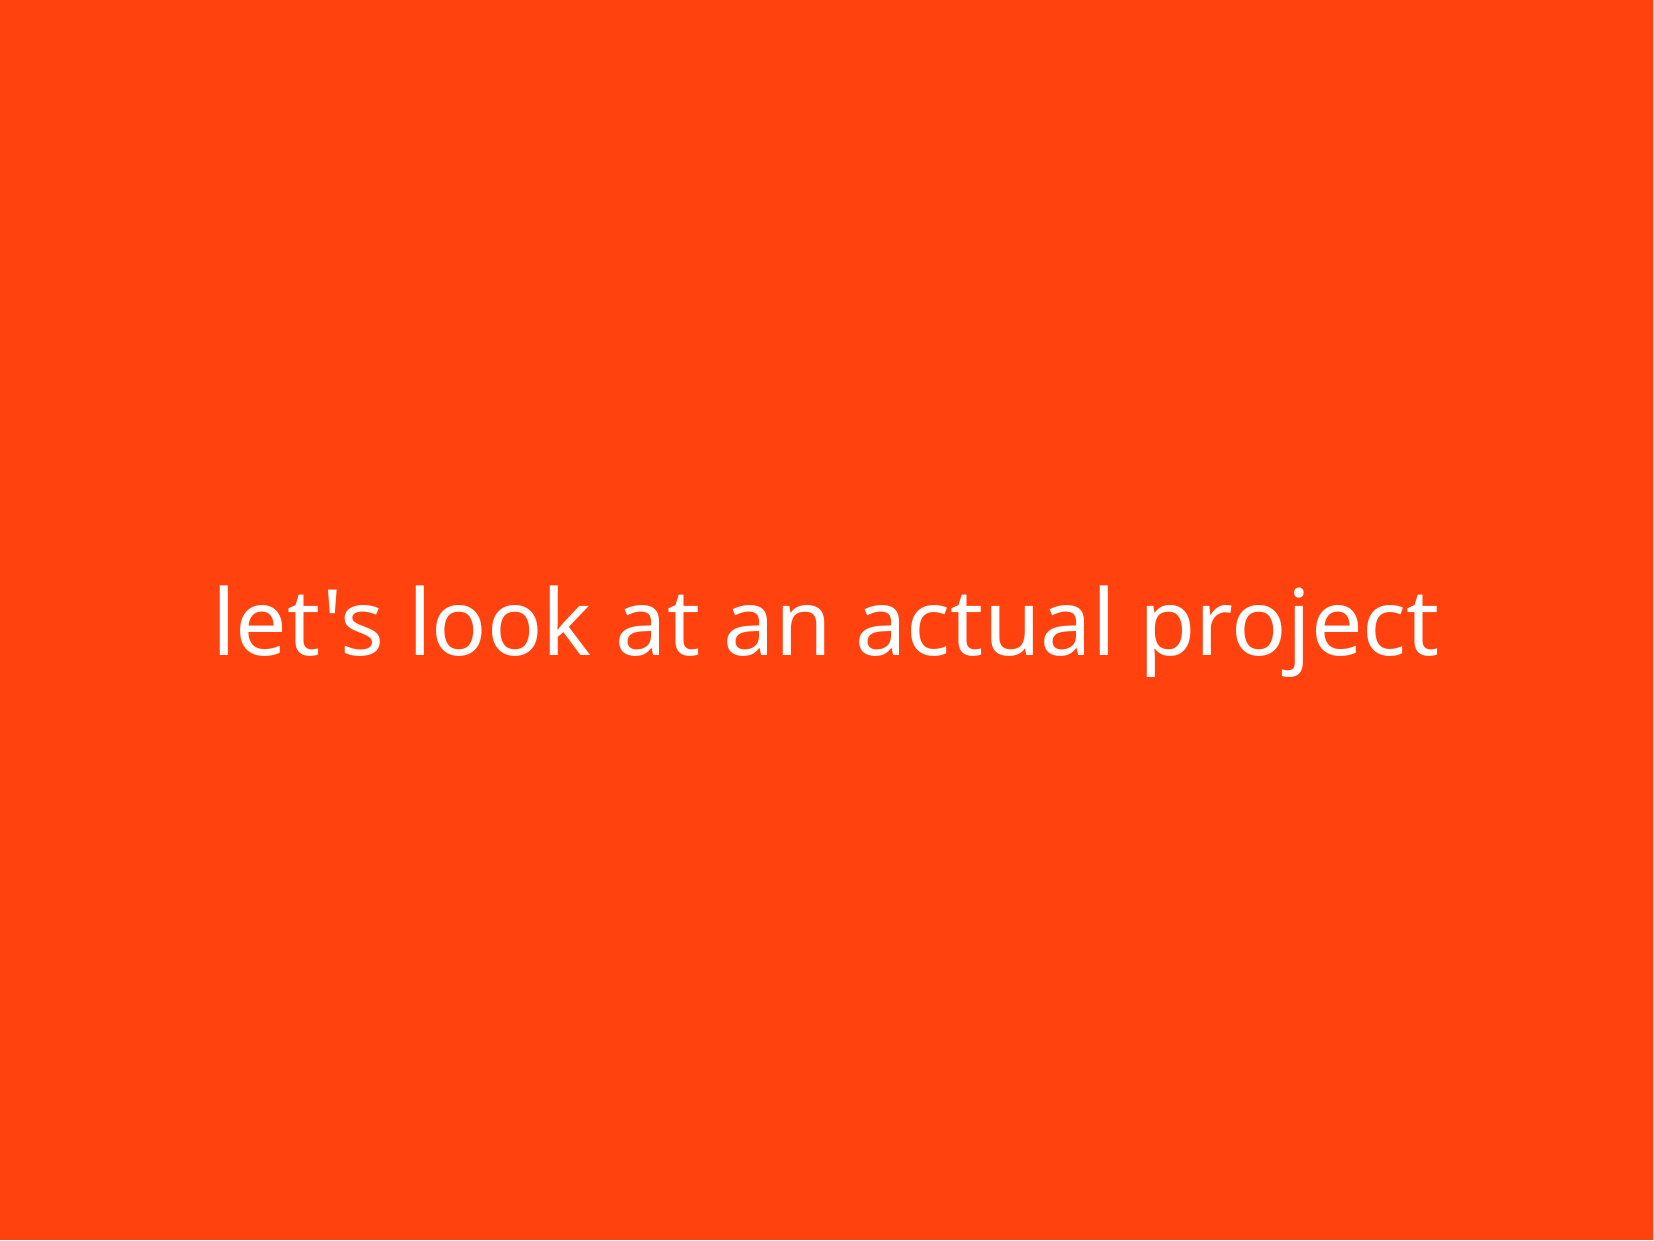

# let's look at an actual project